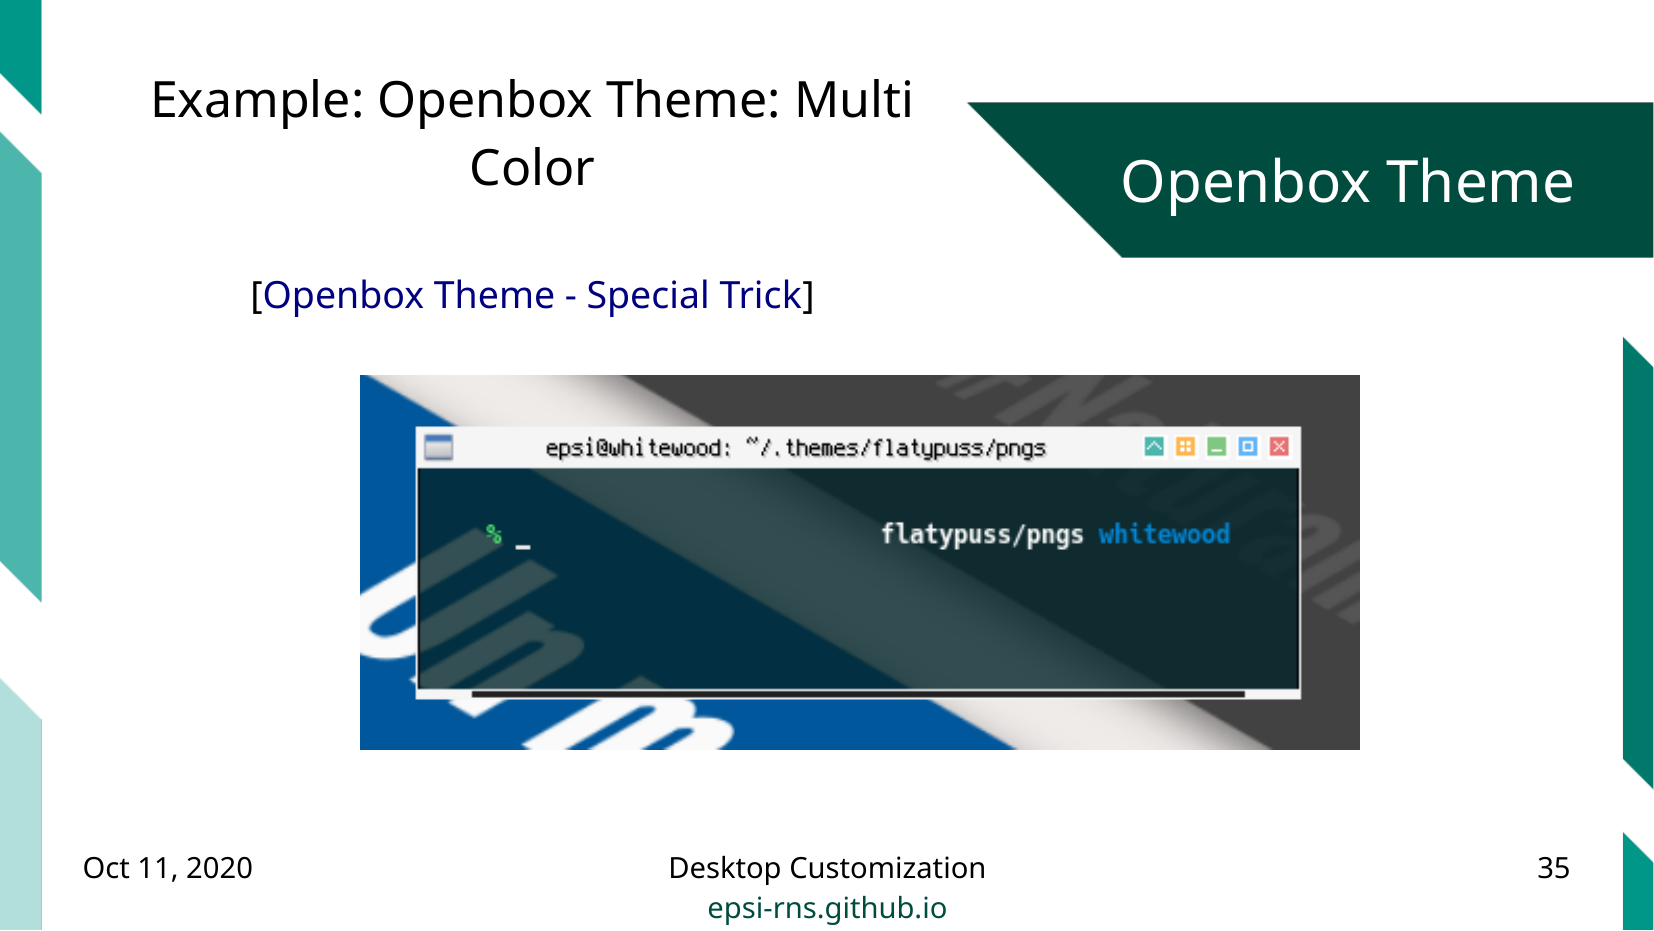

Example: Openbox Theme: Multi Color
[Openbox Theme - Special Trick]
# Openbox Theme
Oct 11, 2020
Desktop Customization
35